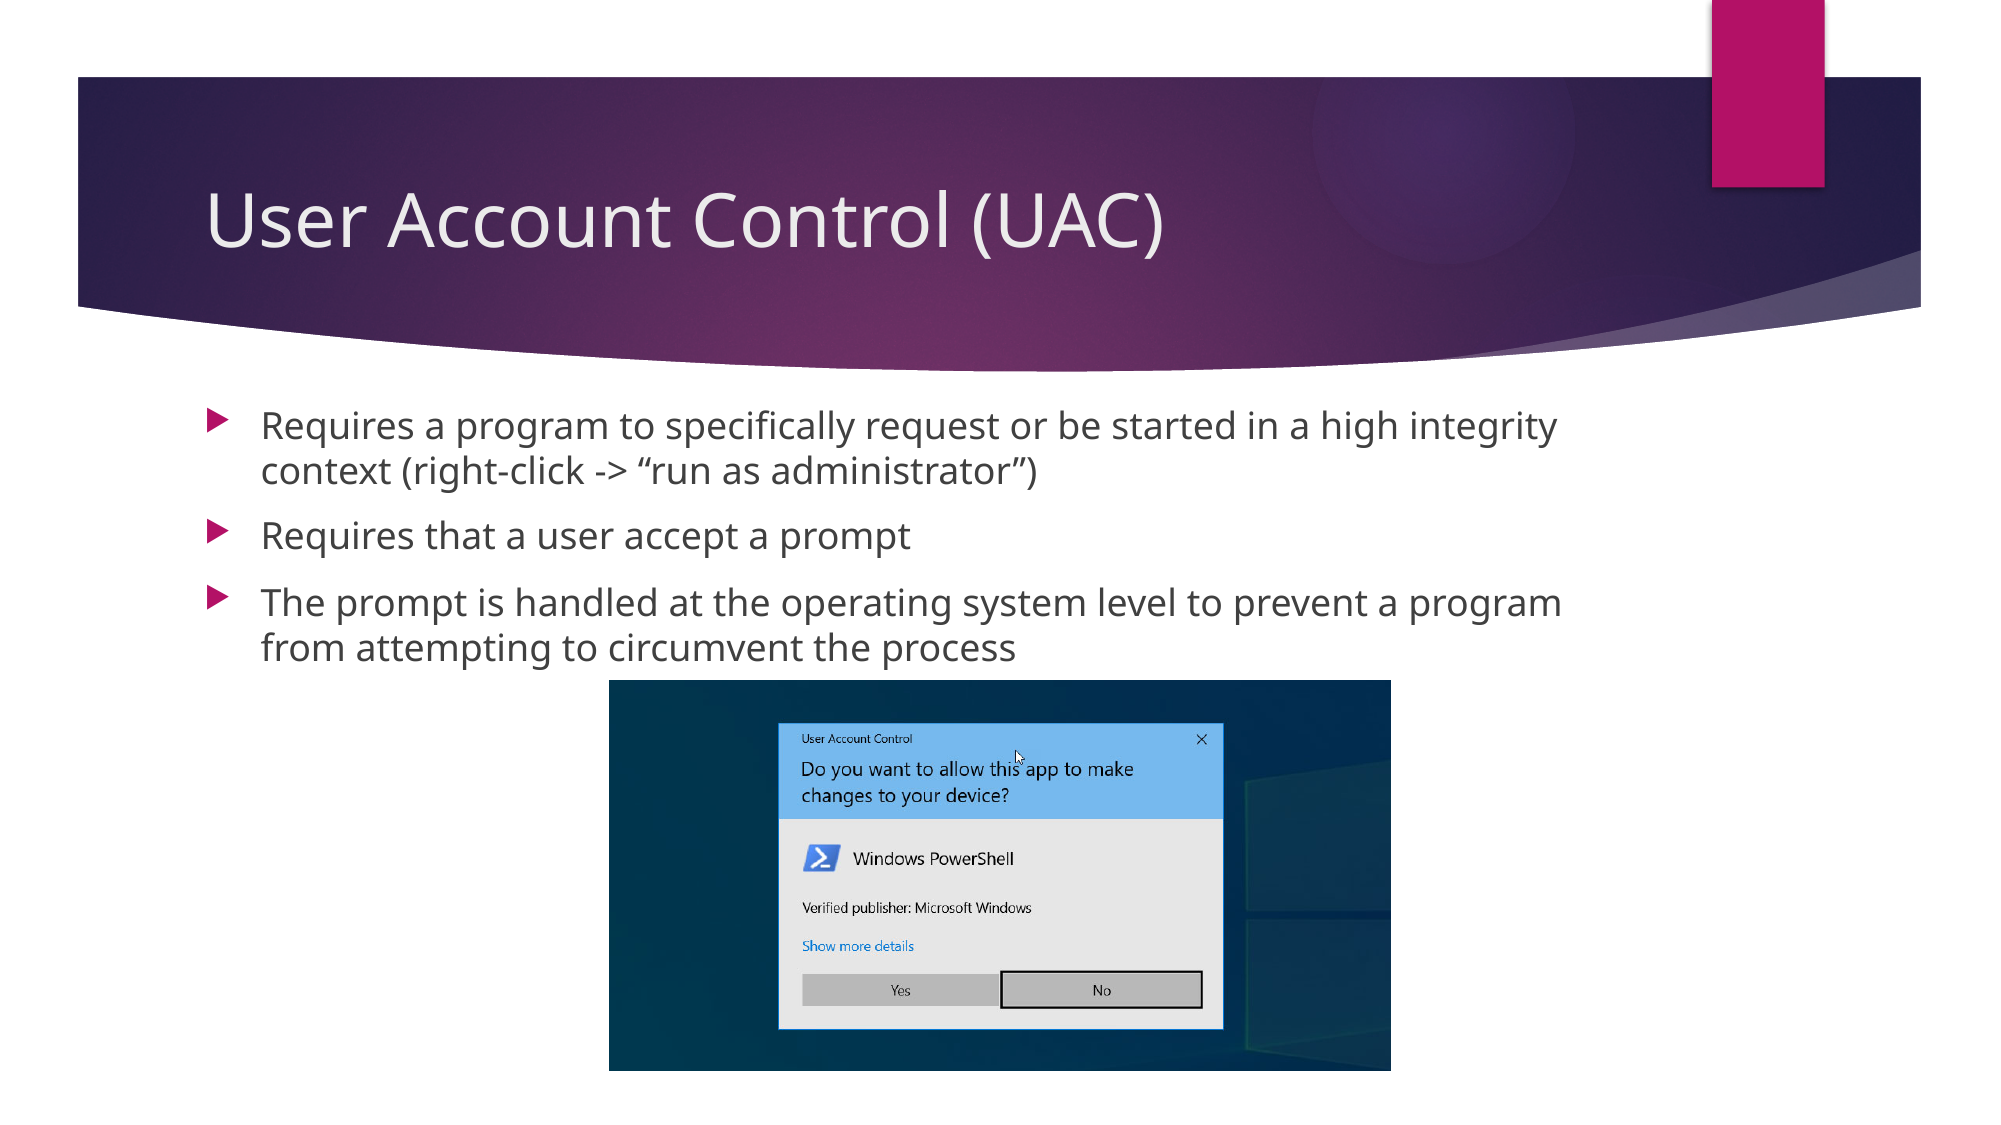

# User Account Control (UAC)
Requires a program to specifically request or be started in a high integrity context (right-click -> “run as administrator”)
Requires that a user accept a prompt
The prompt is handled at the operating system level to prevent a program from attempting to circumvent the process